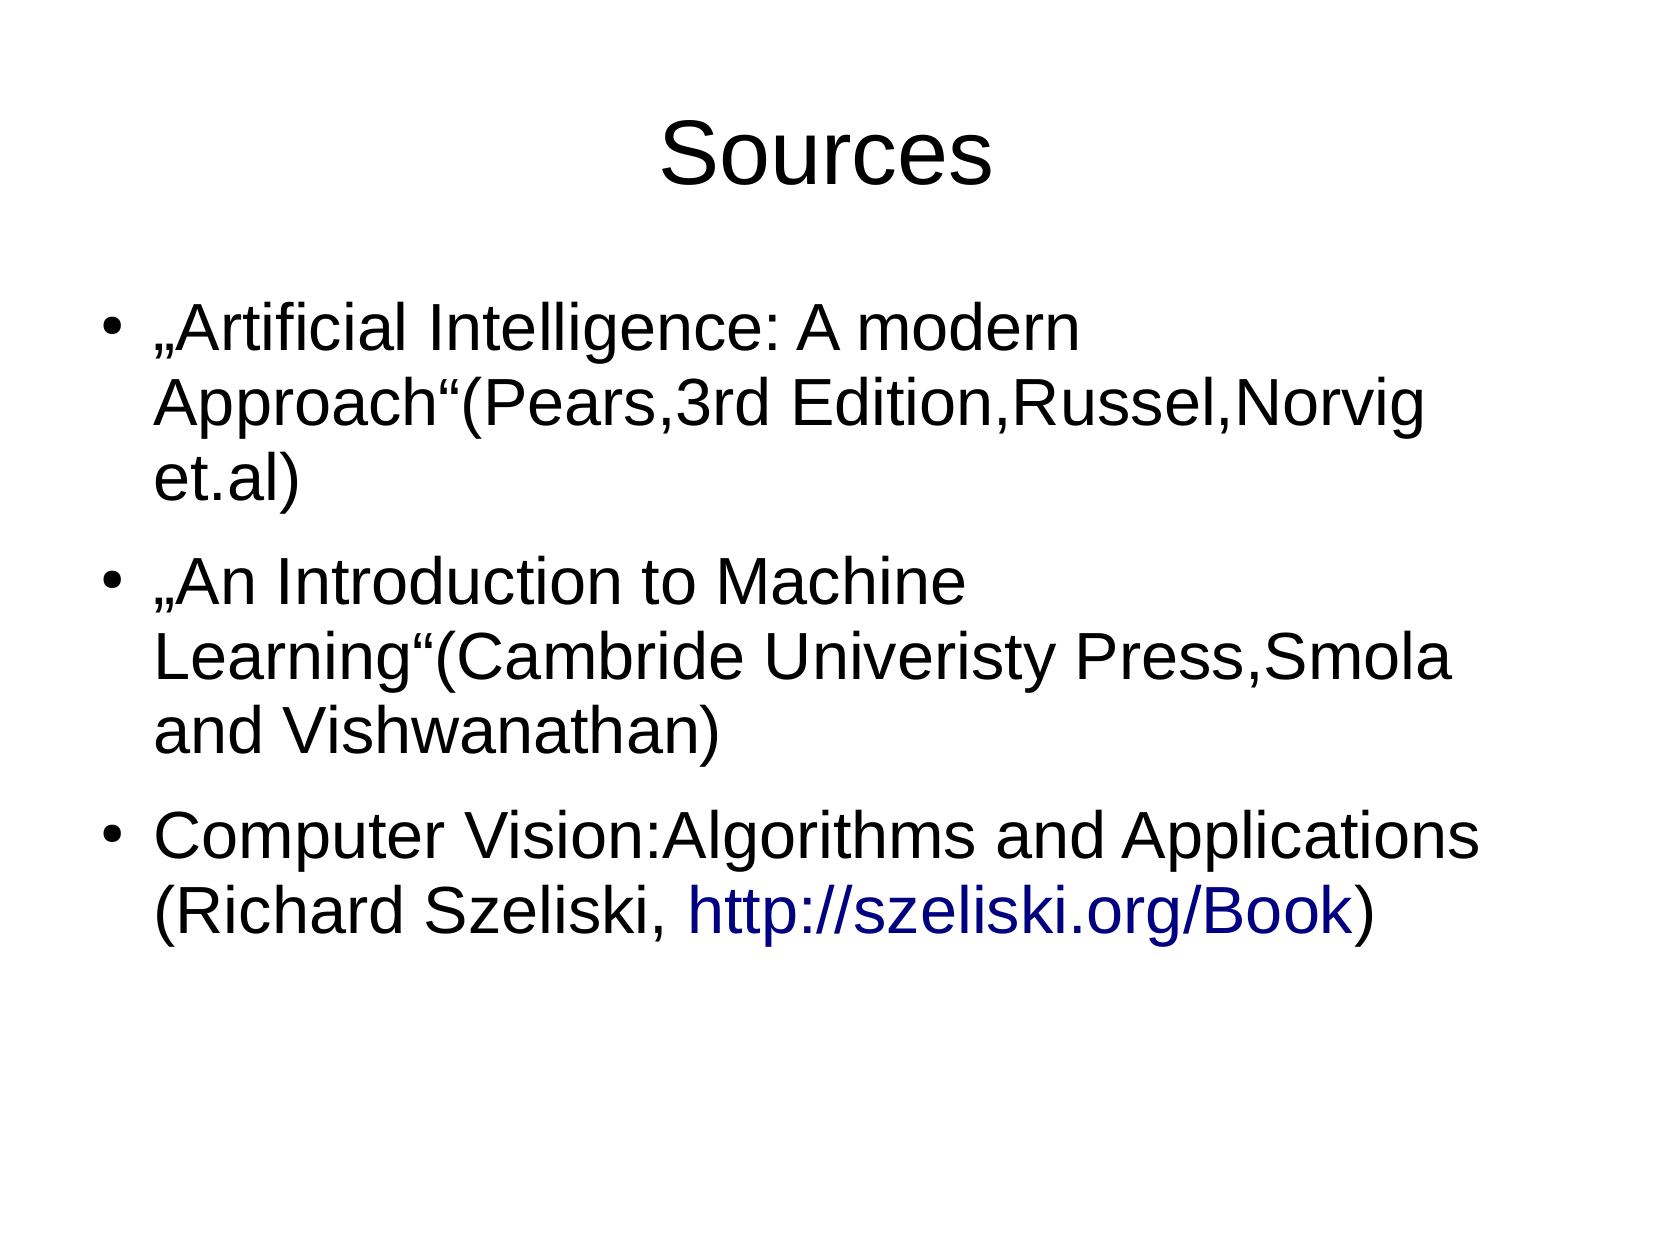

# Sources
„Artificial Intelligence: A modern Approach“(Pears,3rd Edition,Russel,Norvig et.al)
„An Introduction to Machine Learning“(Cambride Univeristy Press,Smola and Vishwanathan)
Computer Vision:Algorithms and Applications (Richard Szeliski, http://szeliski.org/Book)